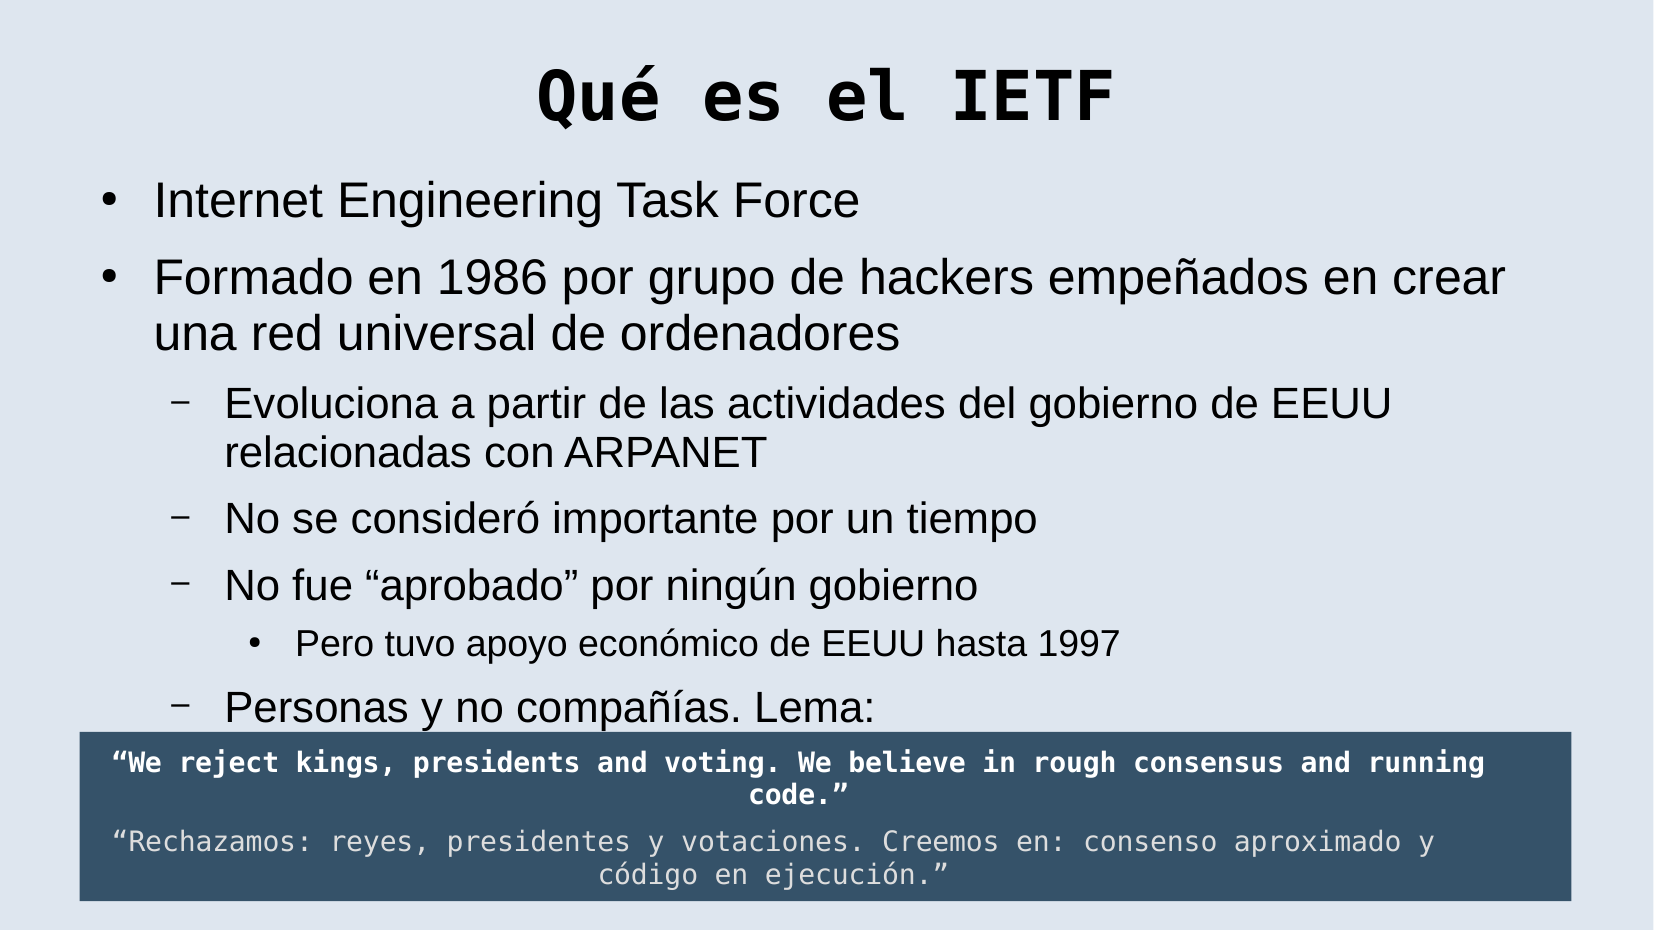

# Qué es el IETF
Internet Engineering Task Force
Formado en 1986 por grupo de hackers empeñados en crear una red universal de ordenadores
Evoluciona a partir de las actividades del gobierno de EEUU relacionadas con ARPANET
No se consideró importante por un tiempo
No fue “aprobado” por ningún gobierno
Pero tuvo apoyo económico de EEUU hasta 1997
Personas y no compañías. Lema:
“We reject kings, presidents and voting. We believe in rough consensus and running code.”
“Rechazamos: reyes, presidentes y votaciones. Creemos en: consenso aproximado y código en ejecución.”